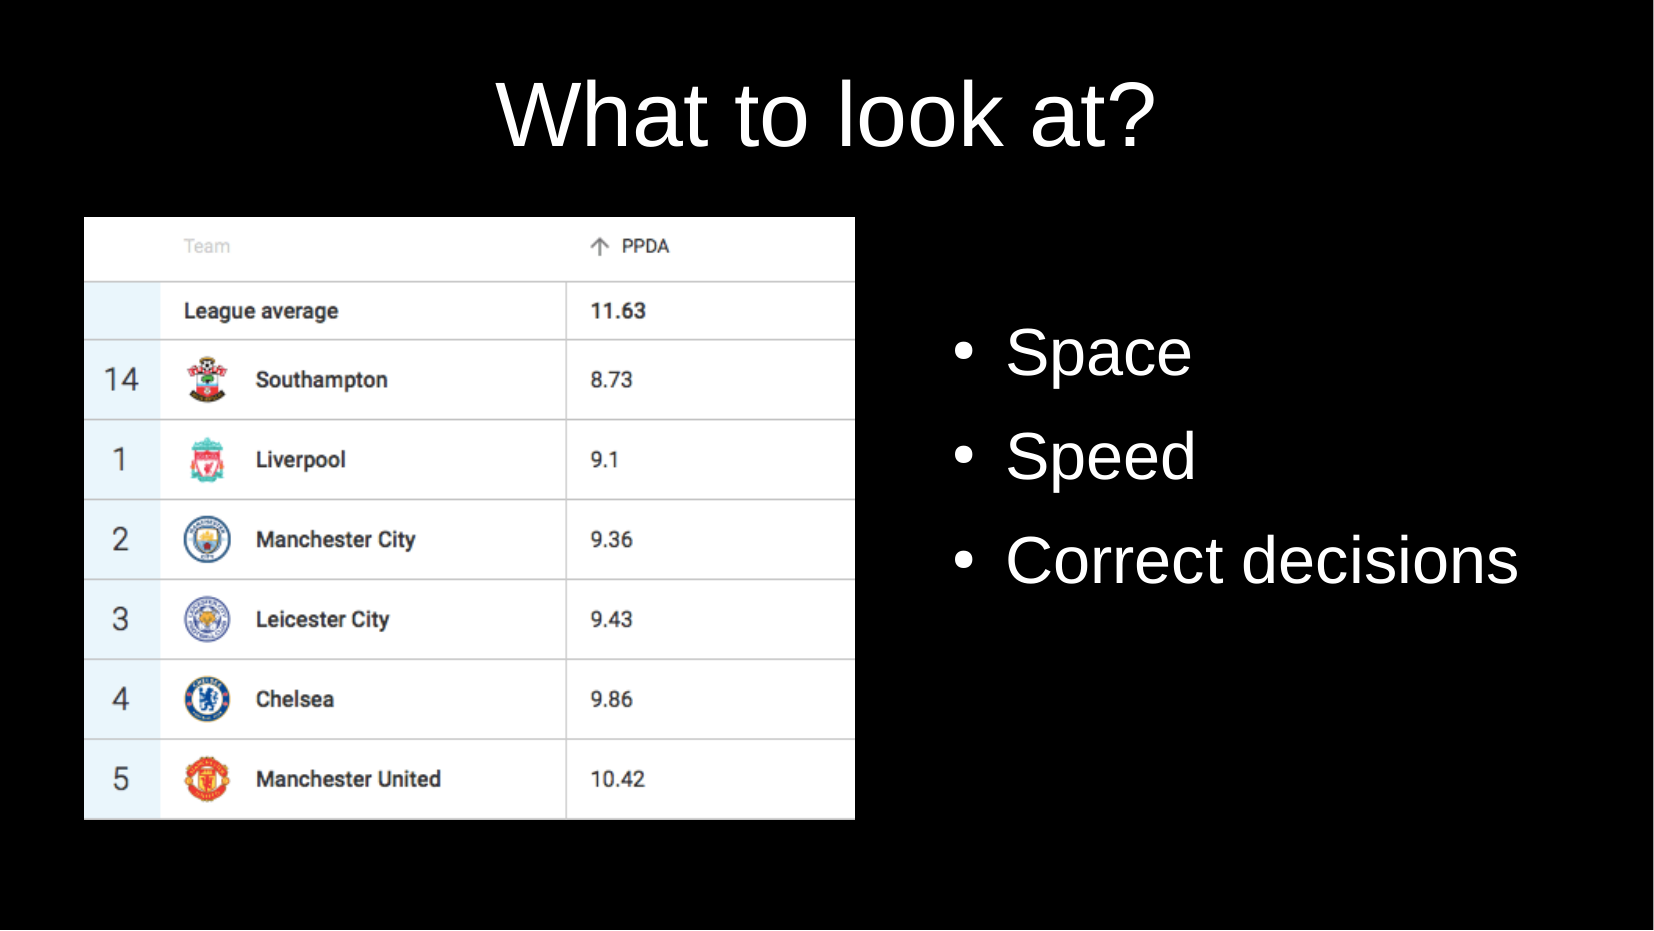

# What to look at?
Space
Speed
Correct decisions